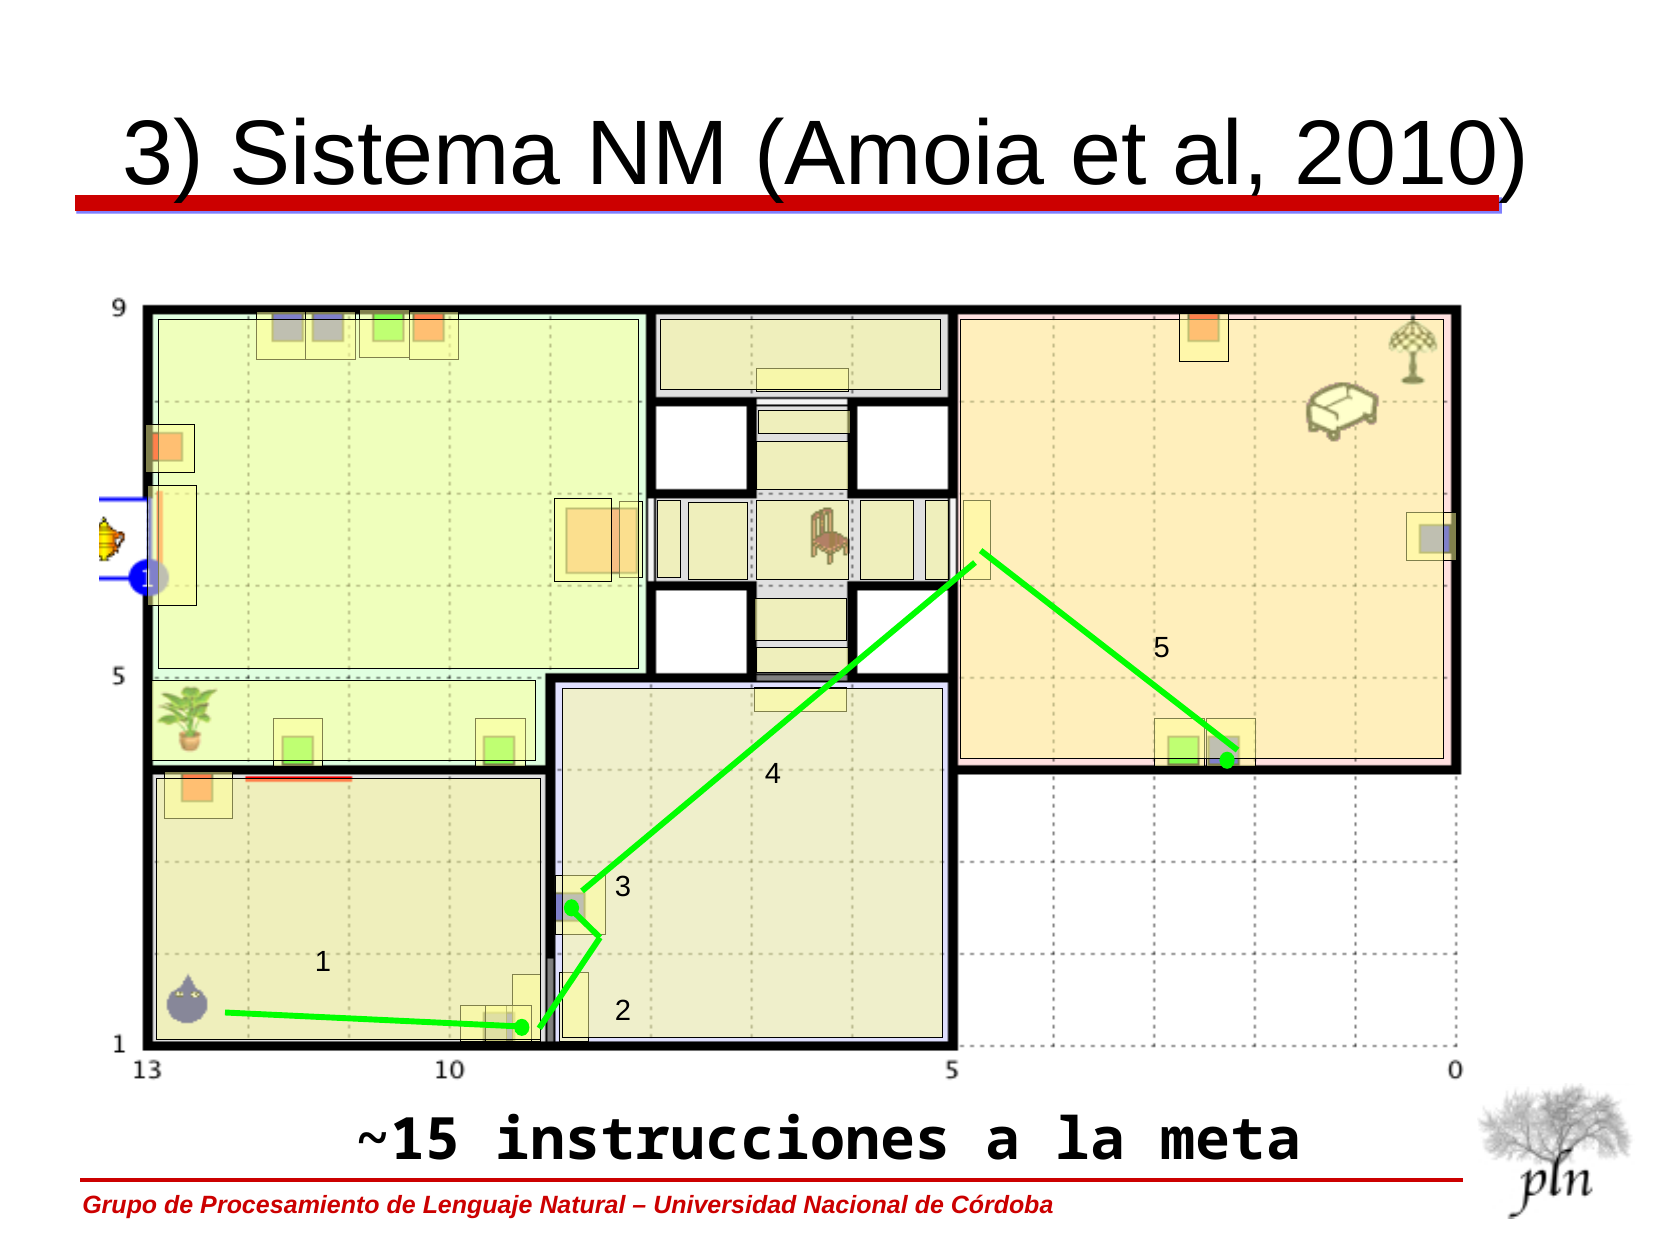

# 3) Sistema NM (Amoia et al, 2010)
5
4
3
1
2
~15 instrucciones a la meta